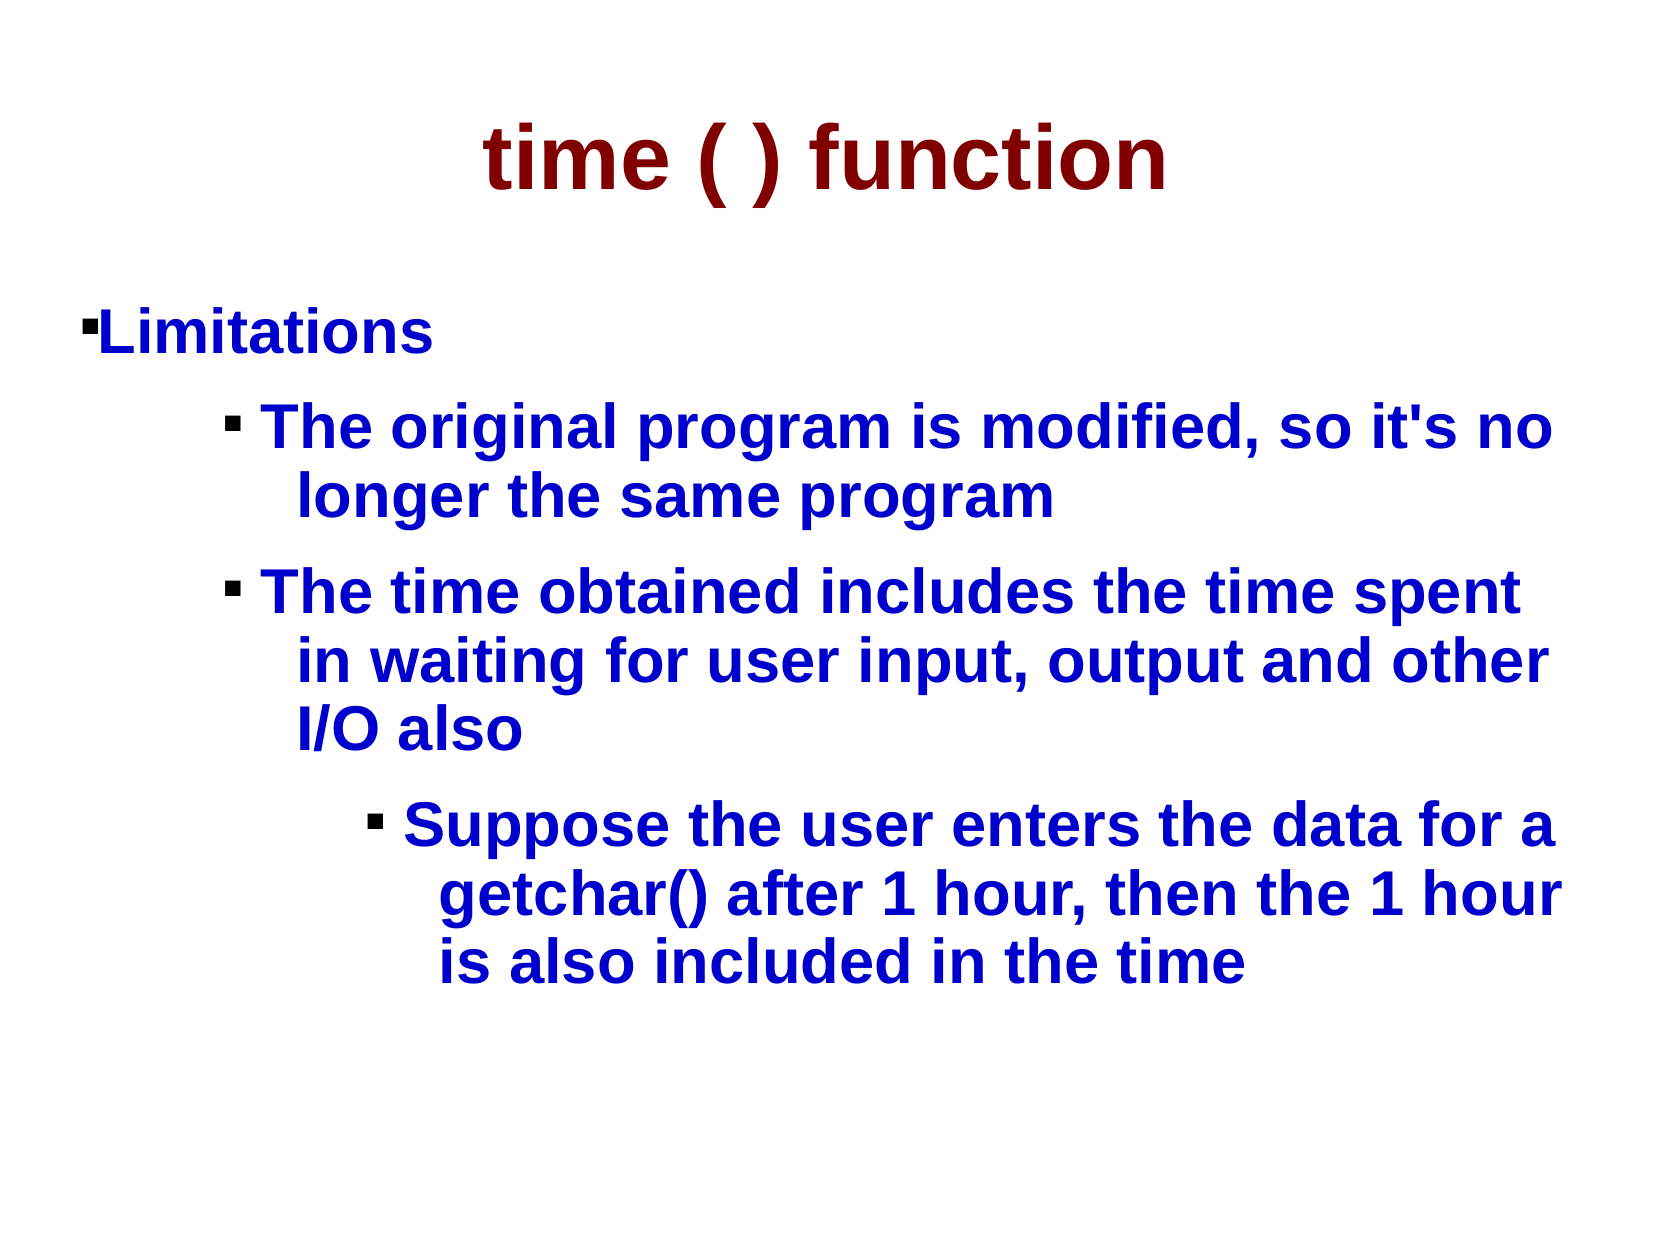

# time ( ) function
Limitations
The original program is modified, so it's no longer the same program
The time obtained includes the time spent in waiting for user input, output and other I/O also
Suppose the user enters the data for a getchar() after 1 hour, then the 1 hour is also included in the time